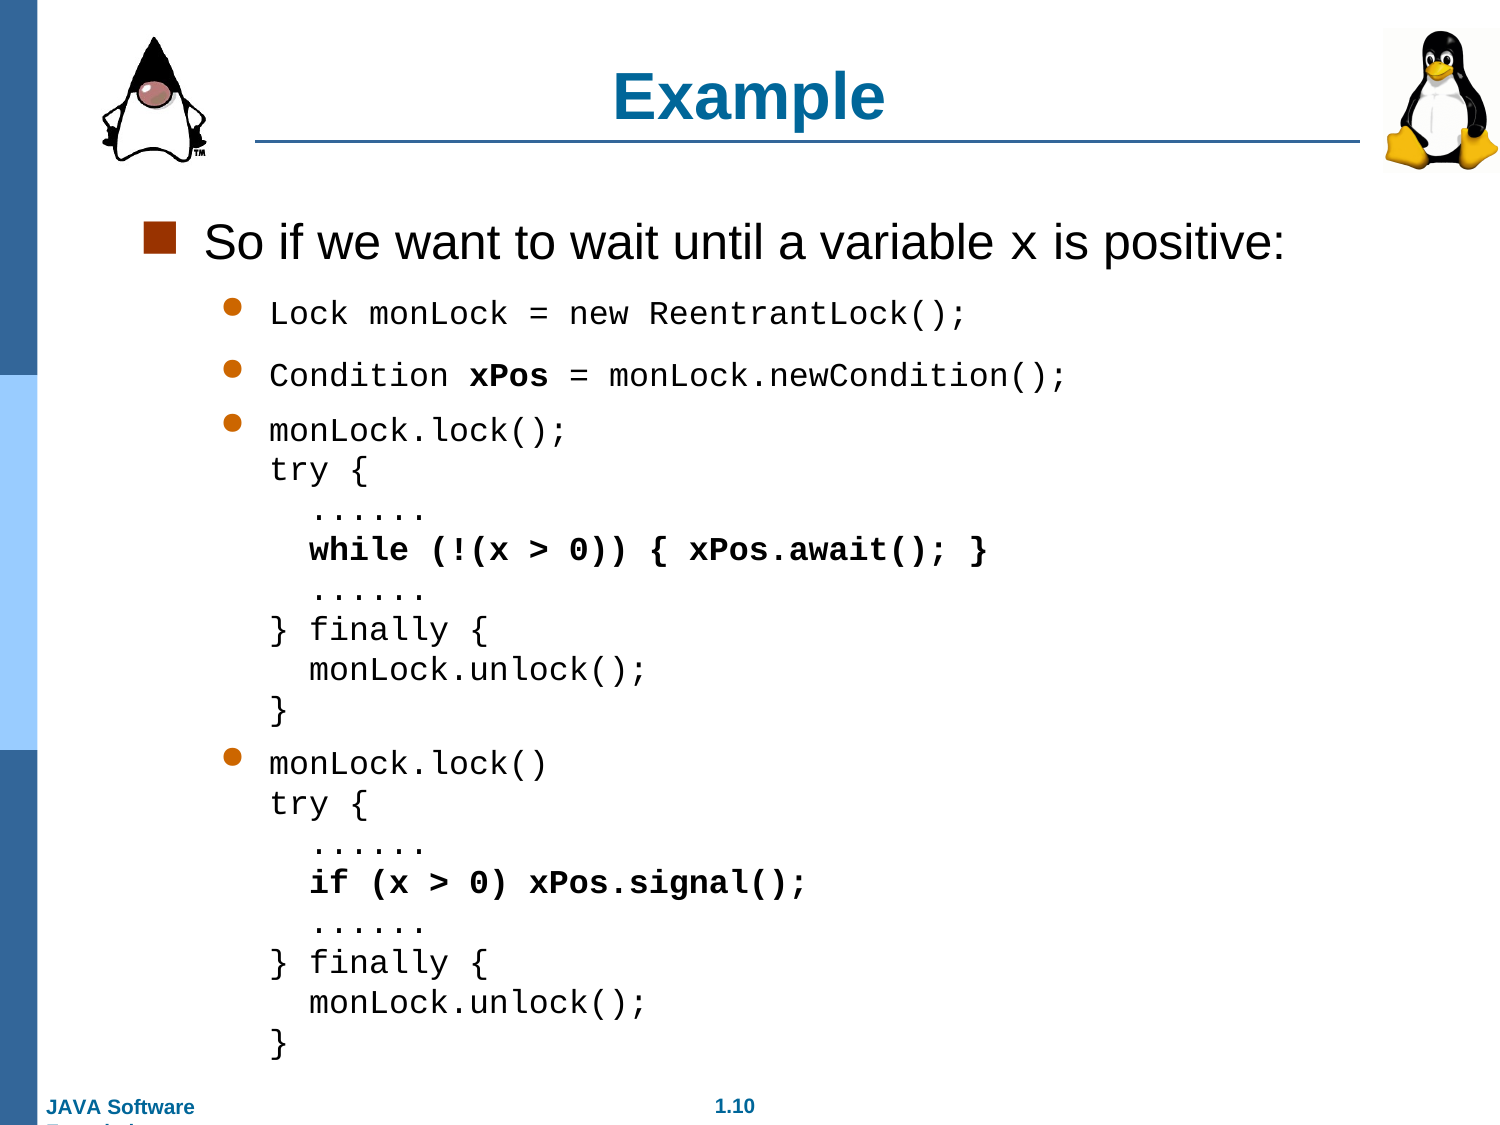

# Example
So if we want to wait until a variable x is positive:
Lock monLock = new ReentrantLock();
Condition xPos = monLock.newCondition();
monLock.lock();
try {
 ......
 while (!(x > 0)) { xPos.await(); }
 ......
} finally {
 monLock.unlock();
}
monLock.lock()
try {
 ......
 if (x > 0) xPos.signal();
 ......
} finally {
 monLock.unlock();
}